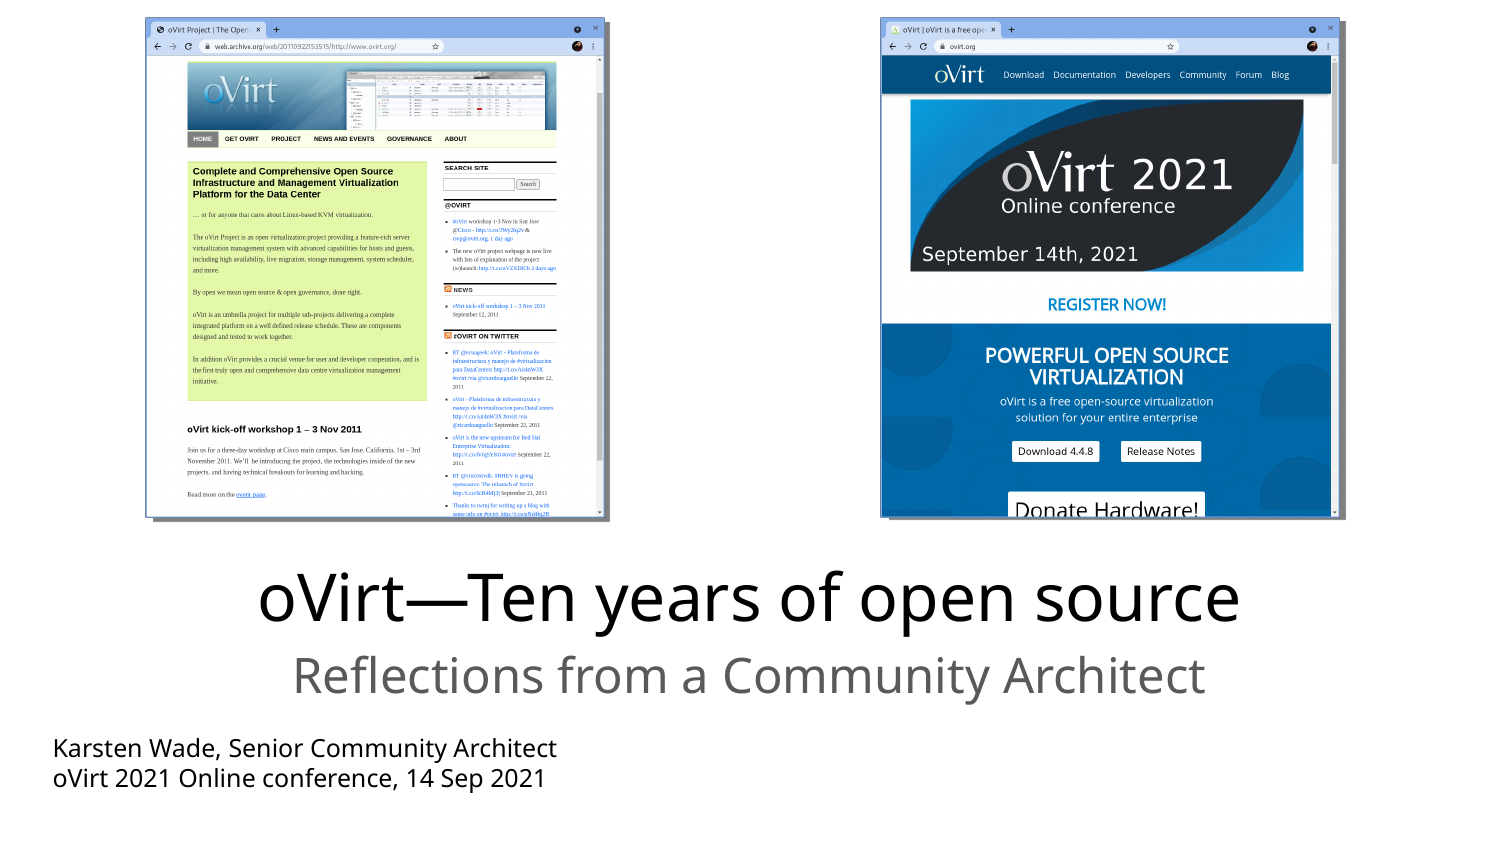

oVirt—Ten years of open source
Reflections from a Community Architect
Karsten Wade, Senior Community Architect
oVirt 2021 Online conference, 14 Sep 2021